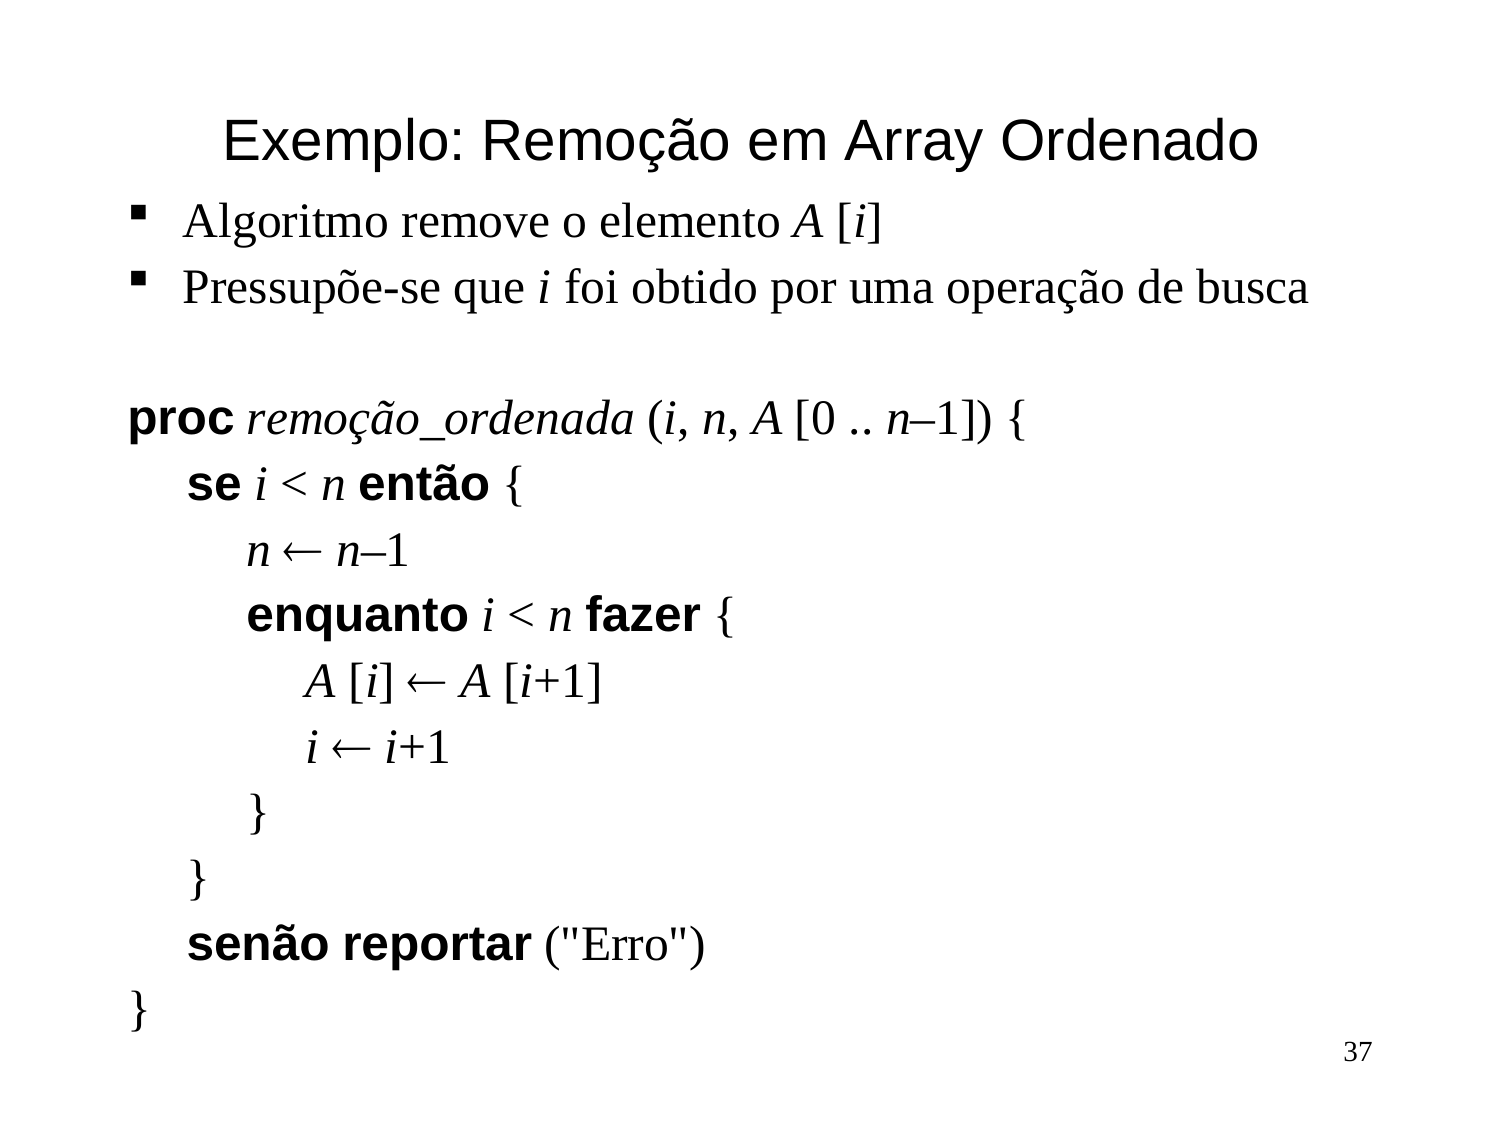

# Exemplo: Remoção em Array Ordenado
Algoritmo remove o elemento A [i]
Pressupõe-se que i foi obtido por uma operação de busca
proc remoção_ordenada (i, n, A [0 .. n–1]) {
 se i < n então {
 n  n–1
 enquanto i < n fazer {
 A [i]  A [i+1]
 i  i+1
 }
 }
 senão reportar ("Erro")
}
37